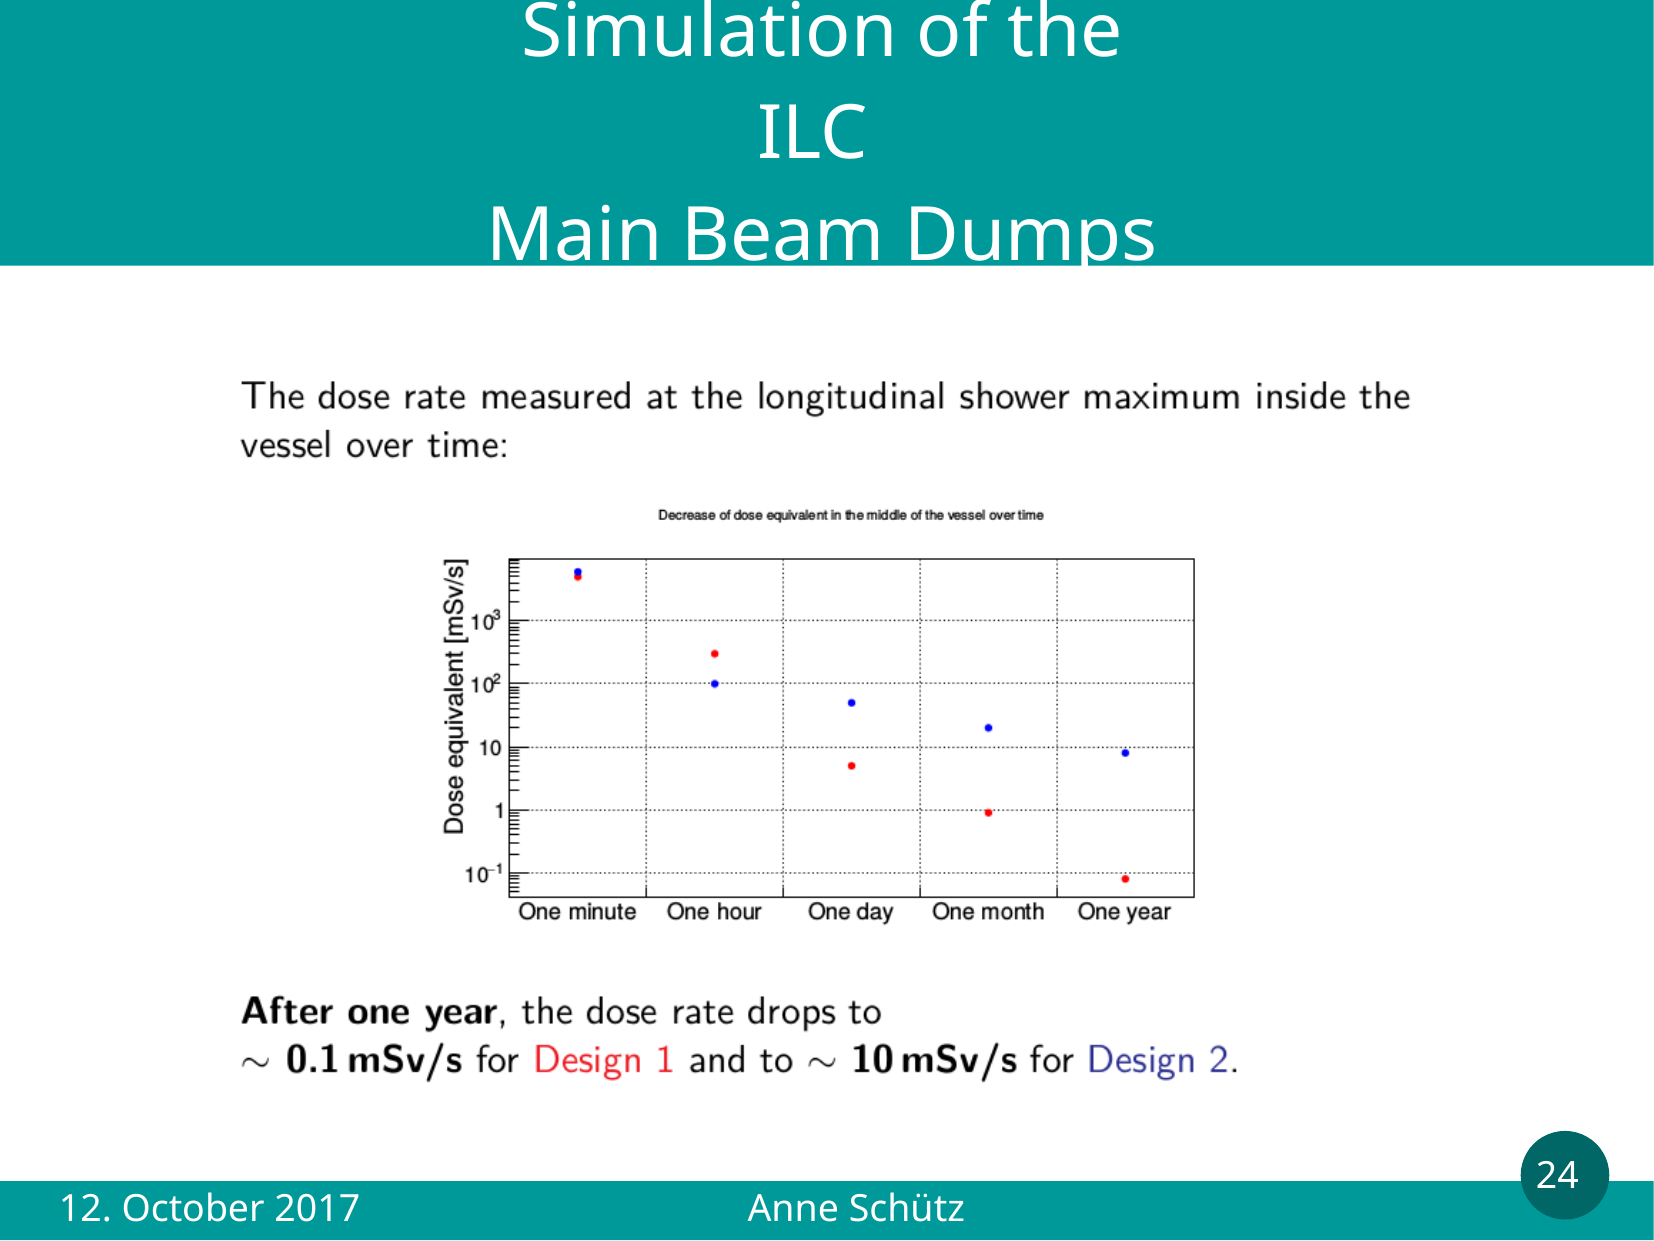

# Simulation of the ILC Main Beam Dumps